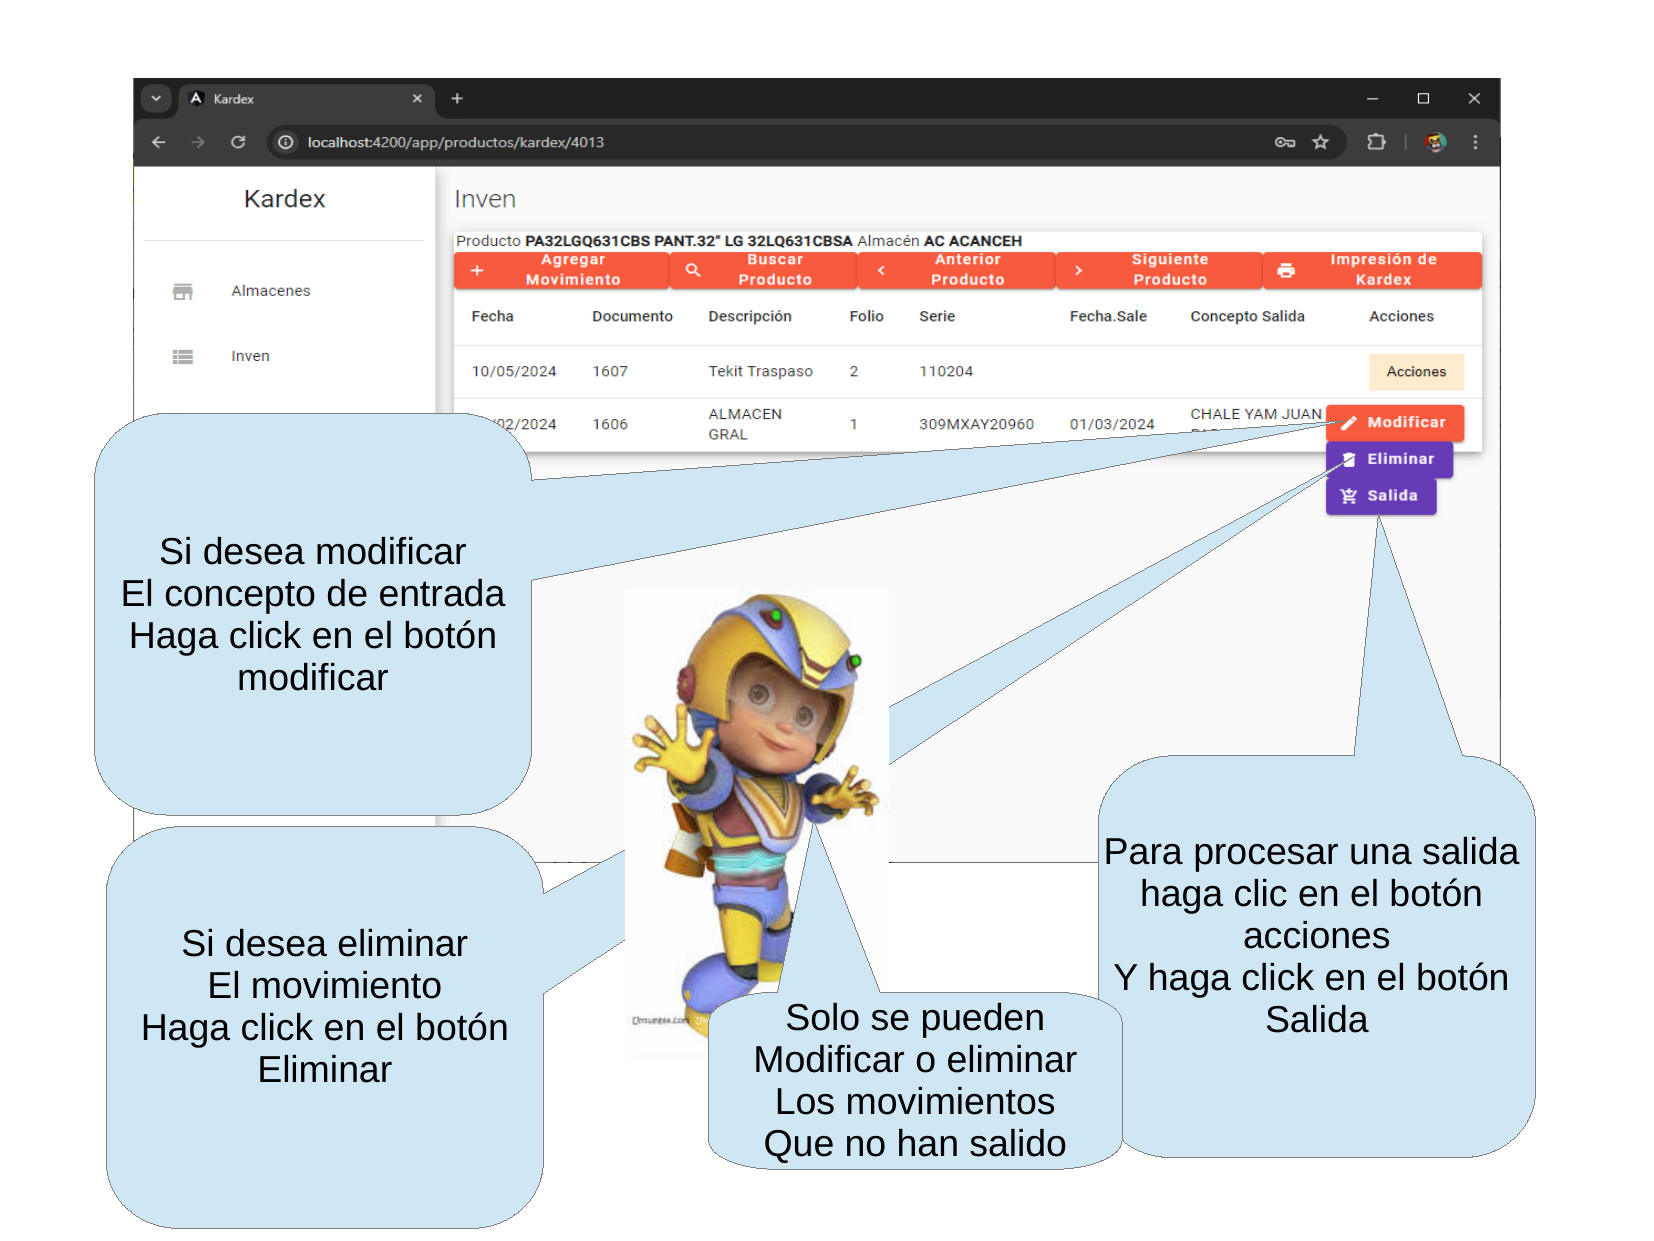

Si desea modificar
El concepto de entrada
Haga click en el botón
modificar
Para procesar una salida
haga clic en el botón
acciones
Y haga click en el botón
Salida
Si desea eliminar
El movimiento
Haga click en el botón
Eliminar
Solo se pueden
Modificar o eliminar
Los movimientos
Que no han salido